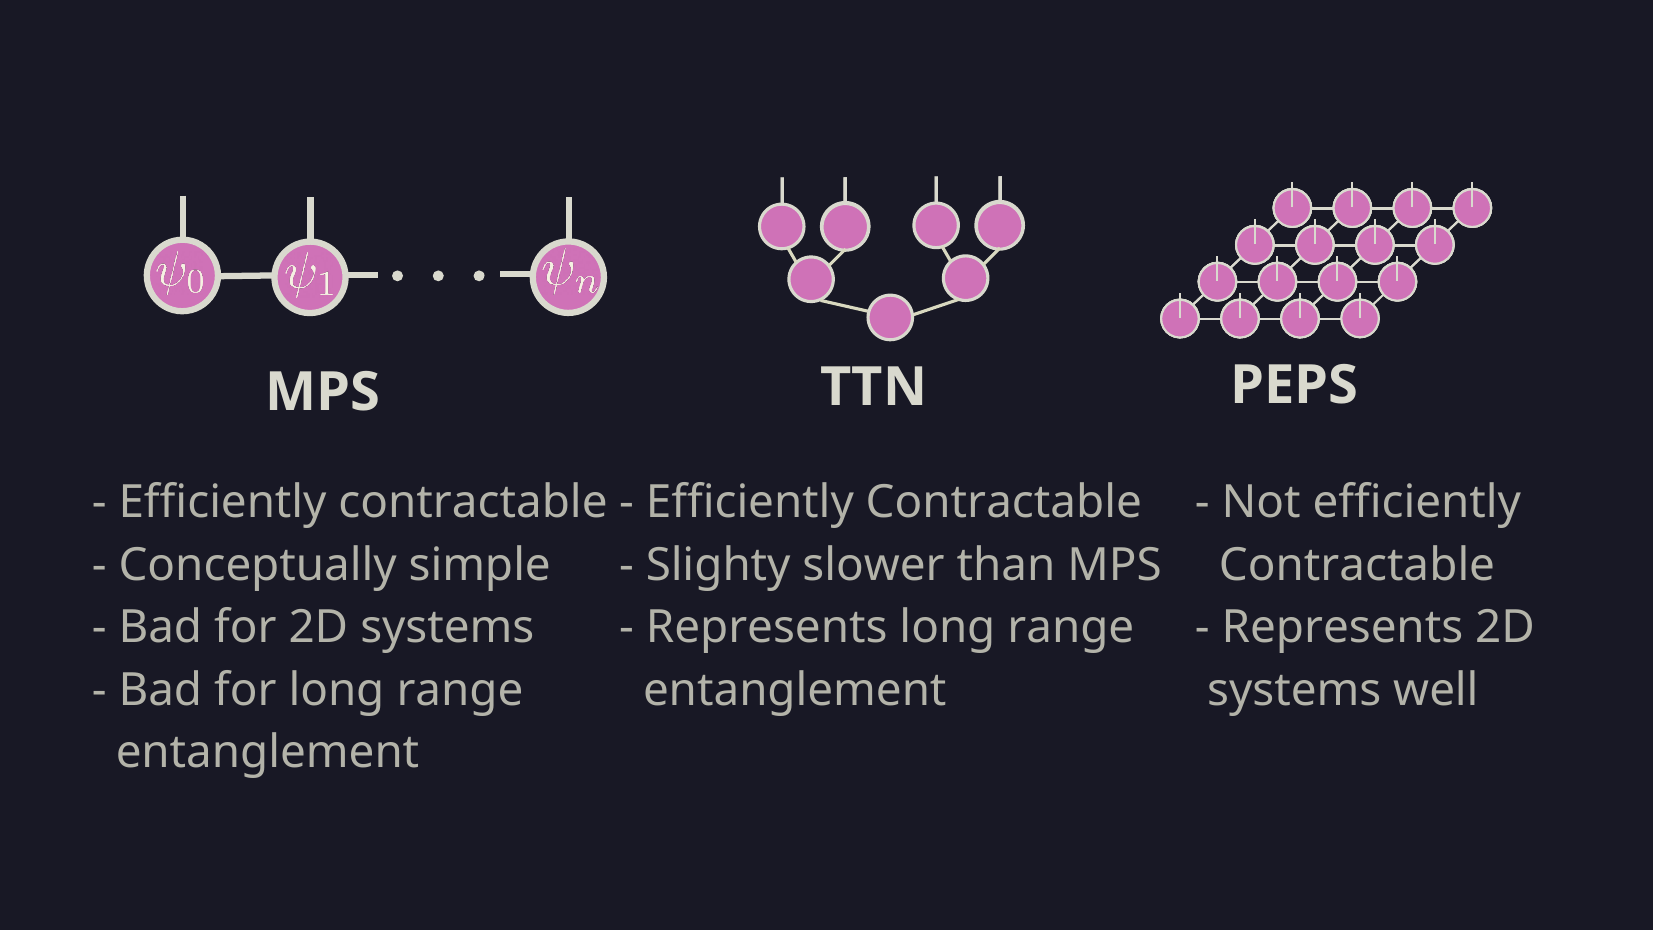

PEPS
TTN
MPS
- Efficiently contractable
- Conceptually simple
- Bad for 2D systems
- Bad for long range
 entanglement
- Efficiently Contractable
- Slighty slower than MPS
- Represents long range
 entanglement
- Not efficiently
 Contractable
- Represents 2D
 systems well